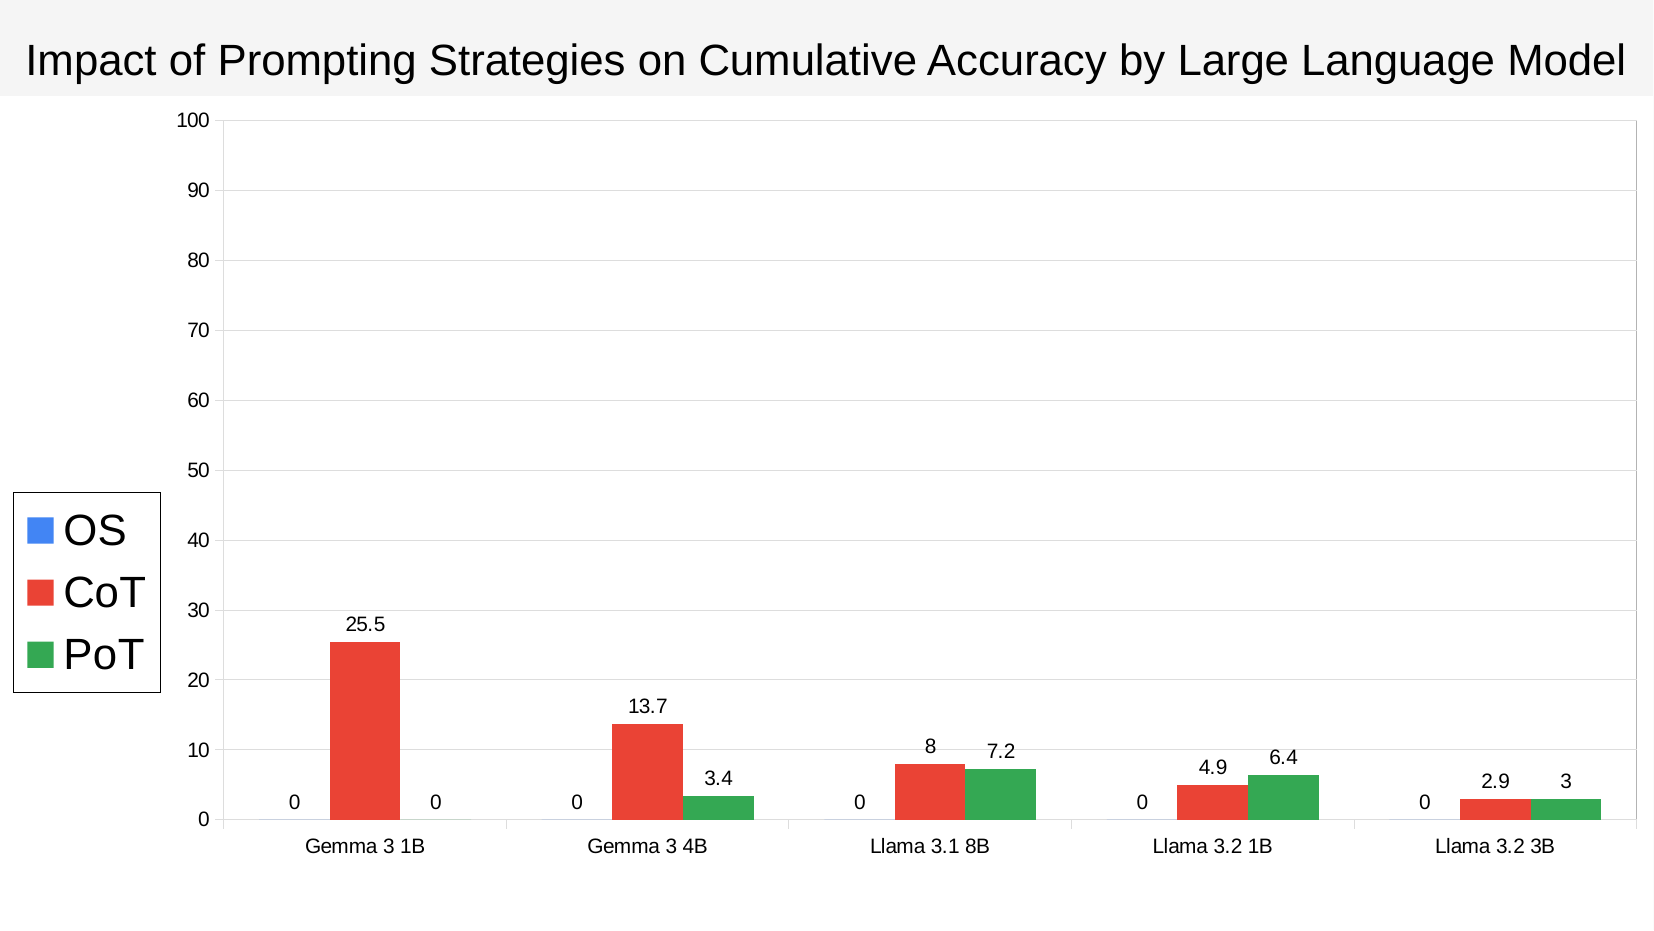

# q101
Impact of Prompting Strategies on Cumulative Accuracy by Large Language Model
### Chart
| Category | OS | CoT | PoT |
|---|---|---|---|
| Gemma 3 1B | 0.0 | 25.5 | 0.0 |
| Gemma 3 4B | 0.0 | 13.7 | 3.4 |
| Llama 3.1 8B | 0.0 | 8.0 | 7.2 |
| Llama 3.2 1B | 0.0 | 4.9 | 6.4 |
| Llama 3.2 3B | 0.0 | 2.9 | 3.0 |